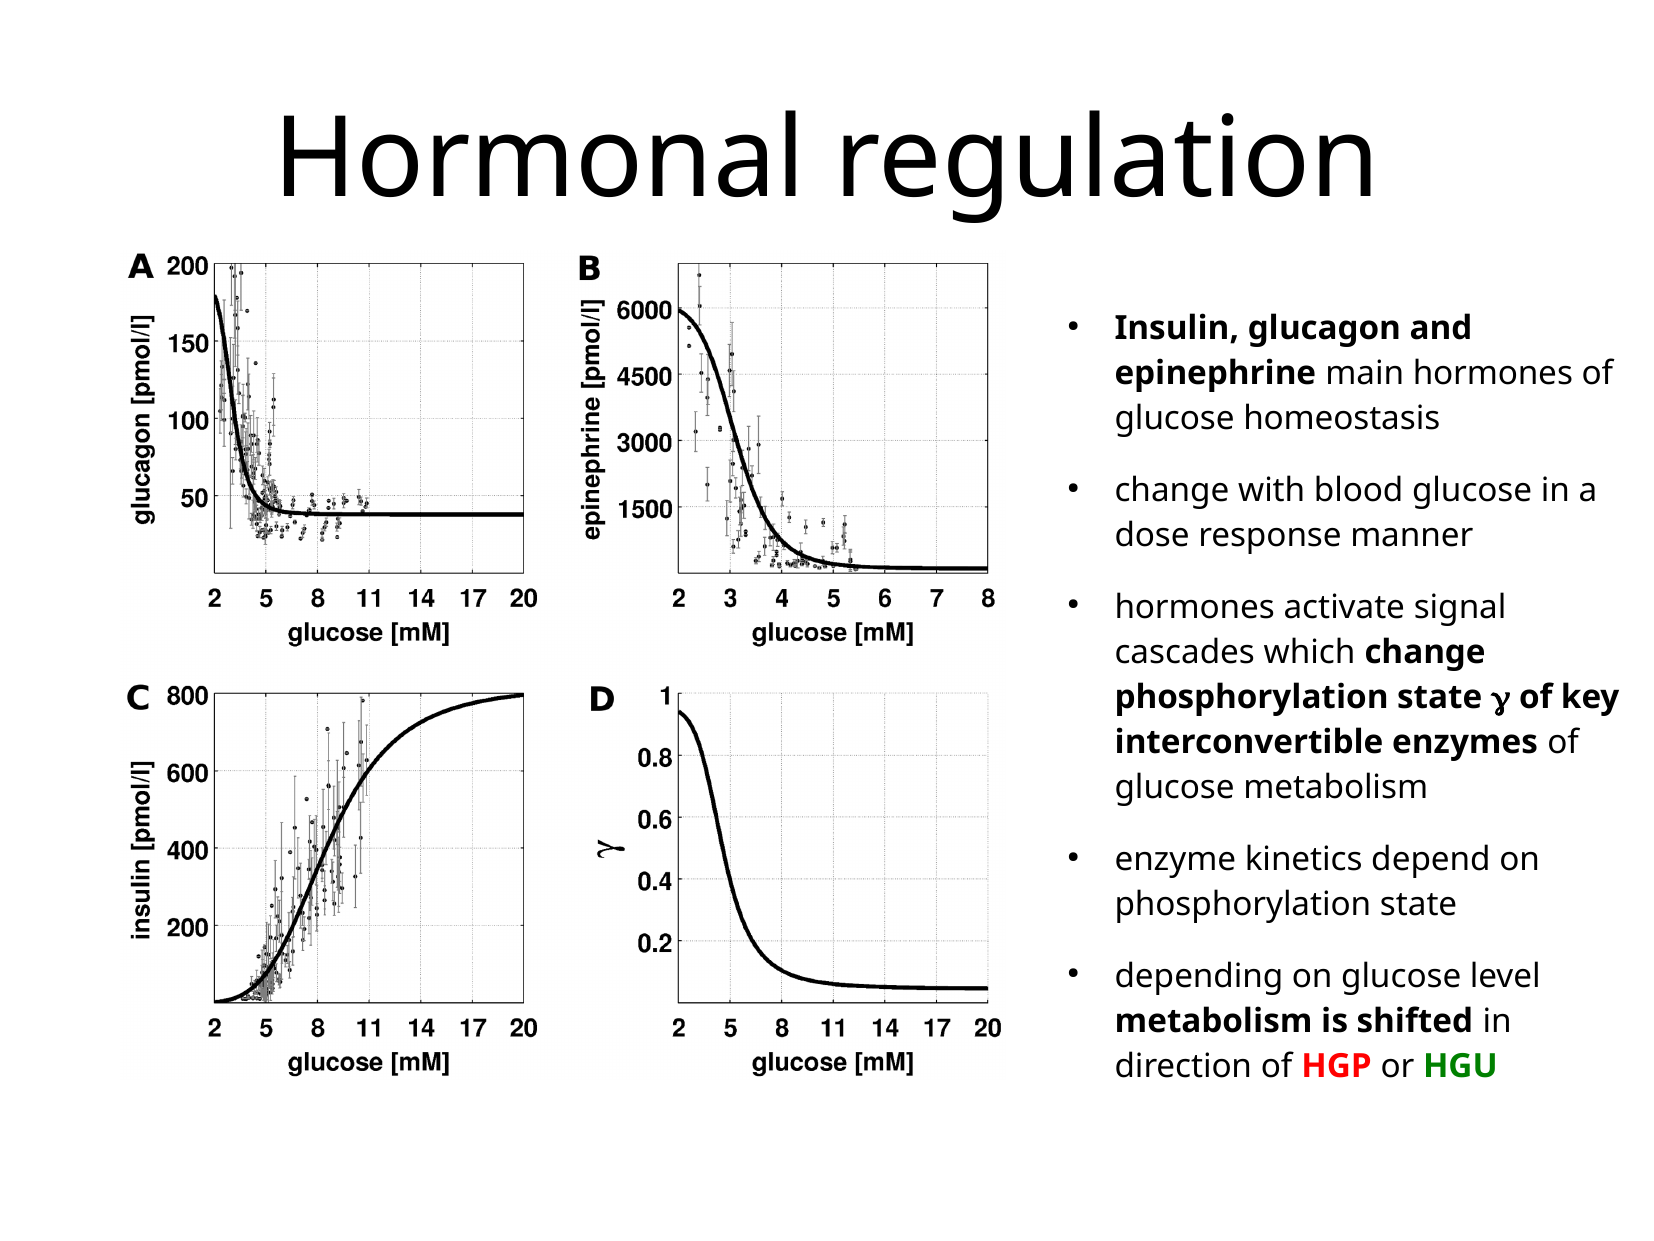

# Hormonal regulation
Insulin, glucagon and epinephrine main hormones of glucose homeostasis
change with blood glucose in a dose response manner
hormones activate signal cascades which change phosphorylation state g of key interconvertible enzymes of glucose metabolism
enzyme kinetics depend on phosphorylation state
depending on glucose level metabolism is shifted in direction of HGP or HGU